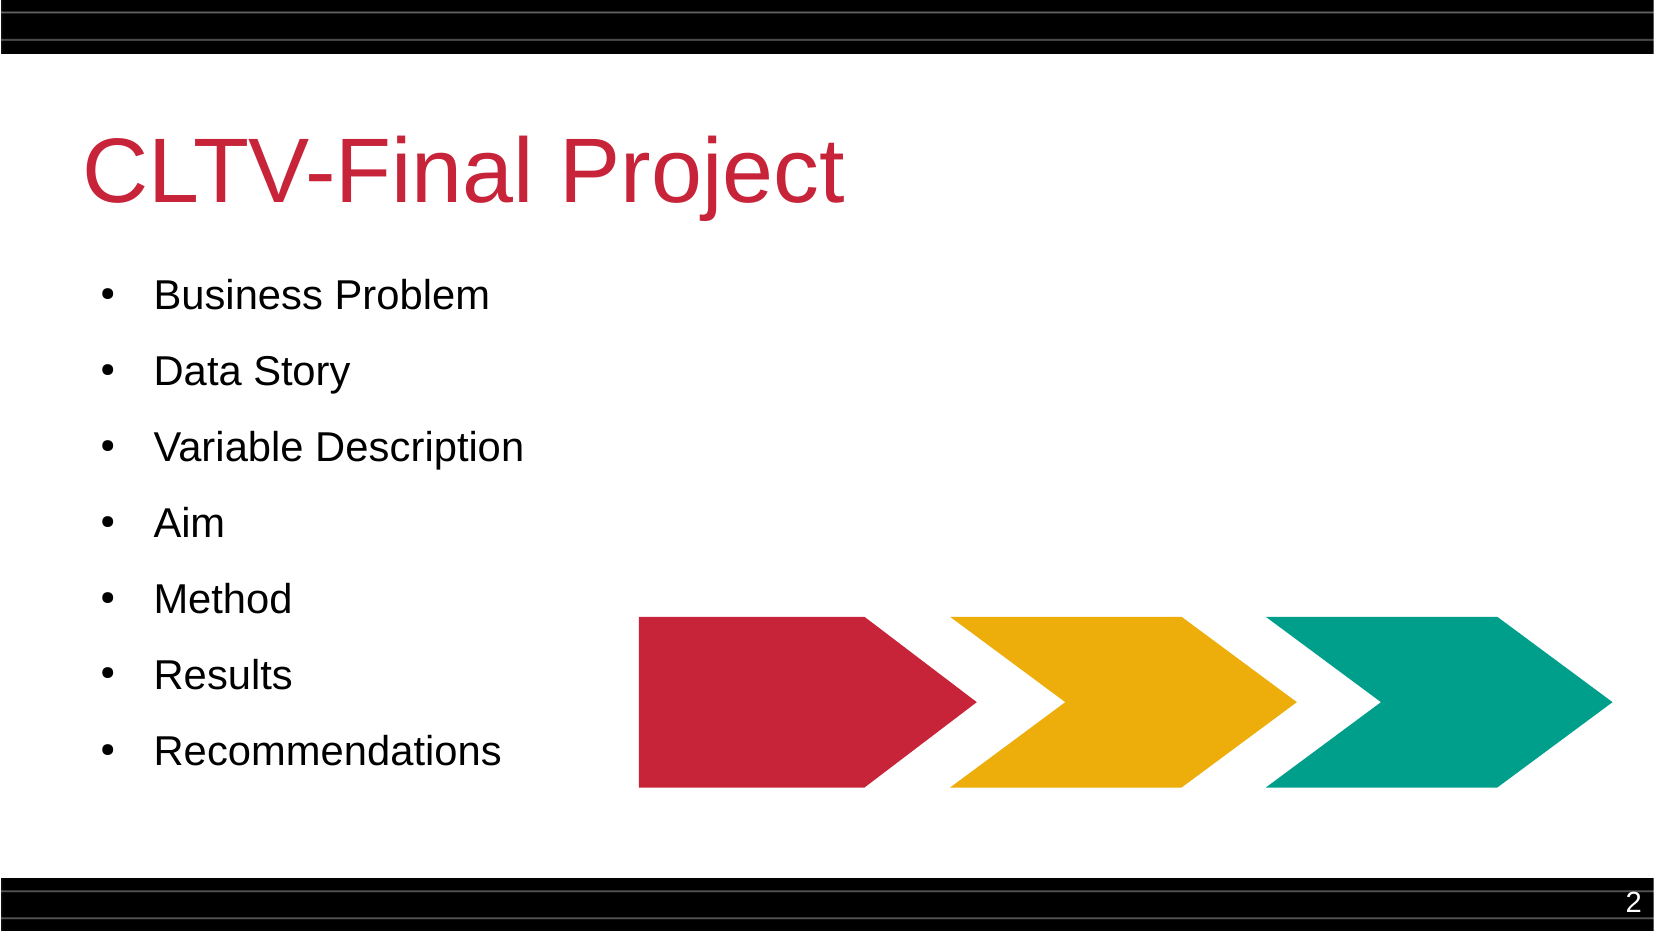

# CLTV-Final Project
Business Problem
Data Story
Variable Description
Aim
Method
Results
Recommendations